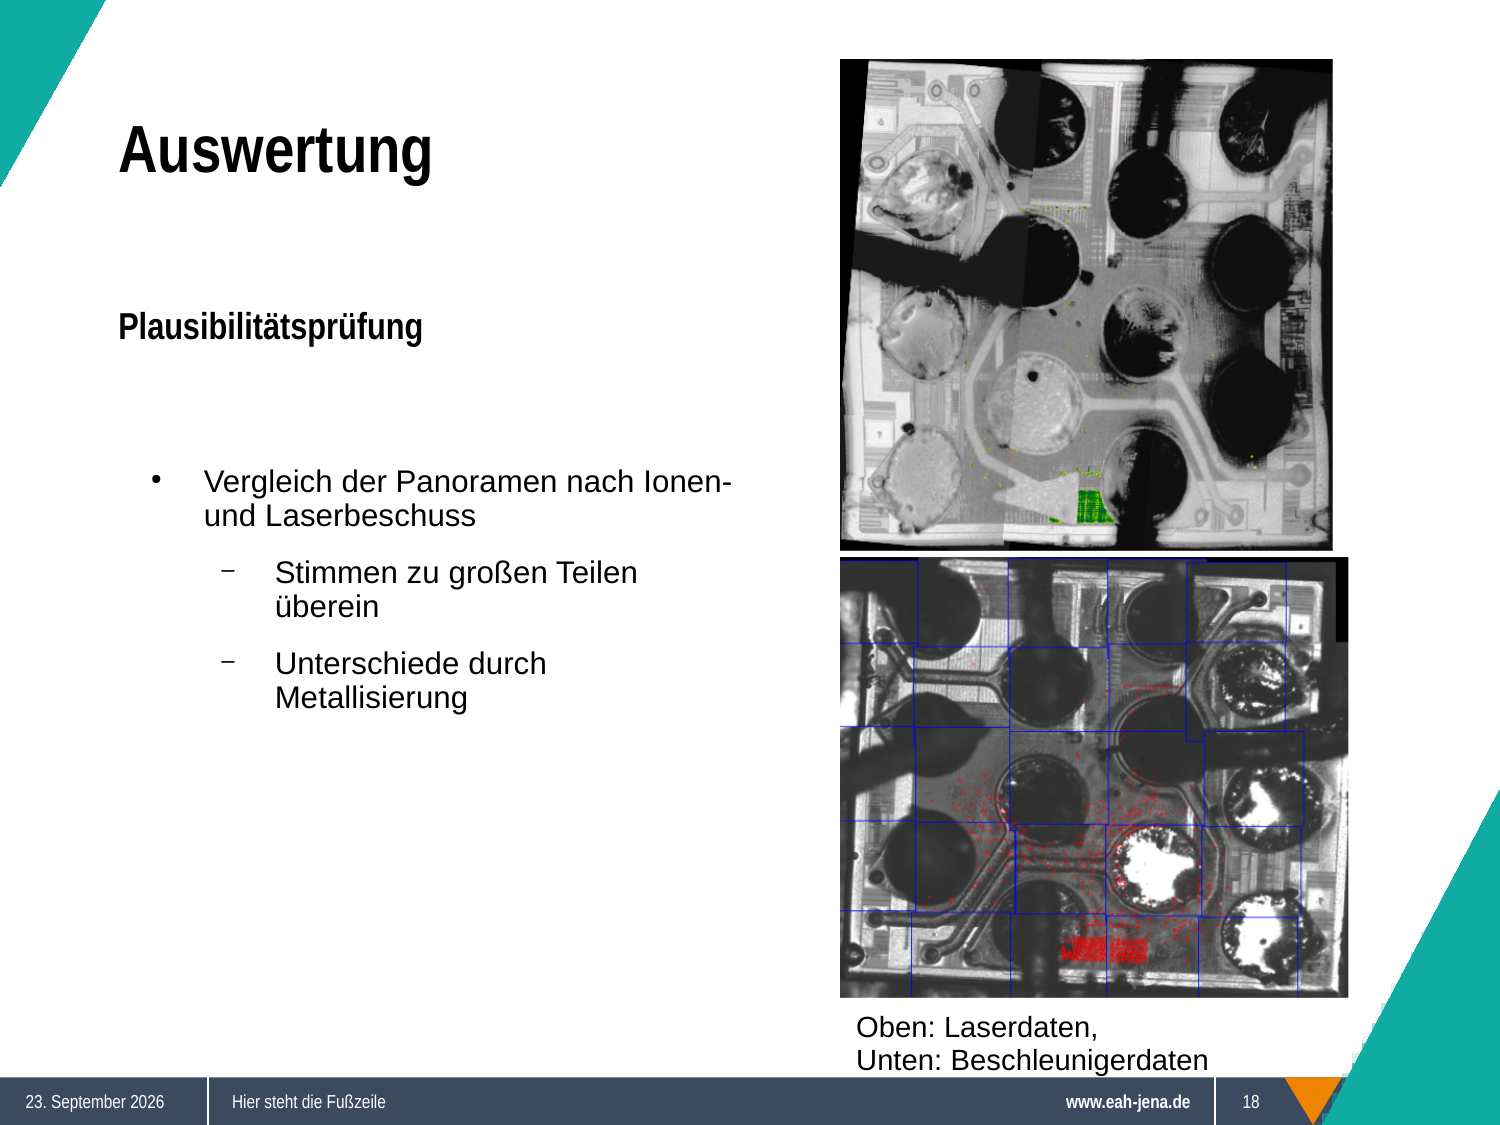

Auswertung
# Plausibilitätsprüfung
Vergleich der Panoramen nach Ionen- und Laserbeschuss
Stimmen zu großen Teilen überein
Unterschiede durch Metallisierung
Oben: Laserdaten,
Unten: Beschleunigerdaten
Hier steht die Fußzeile
18